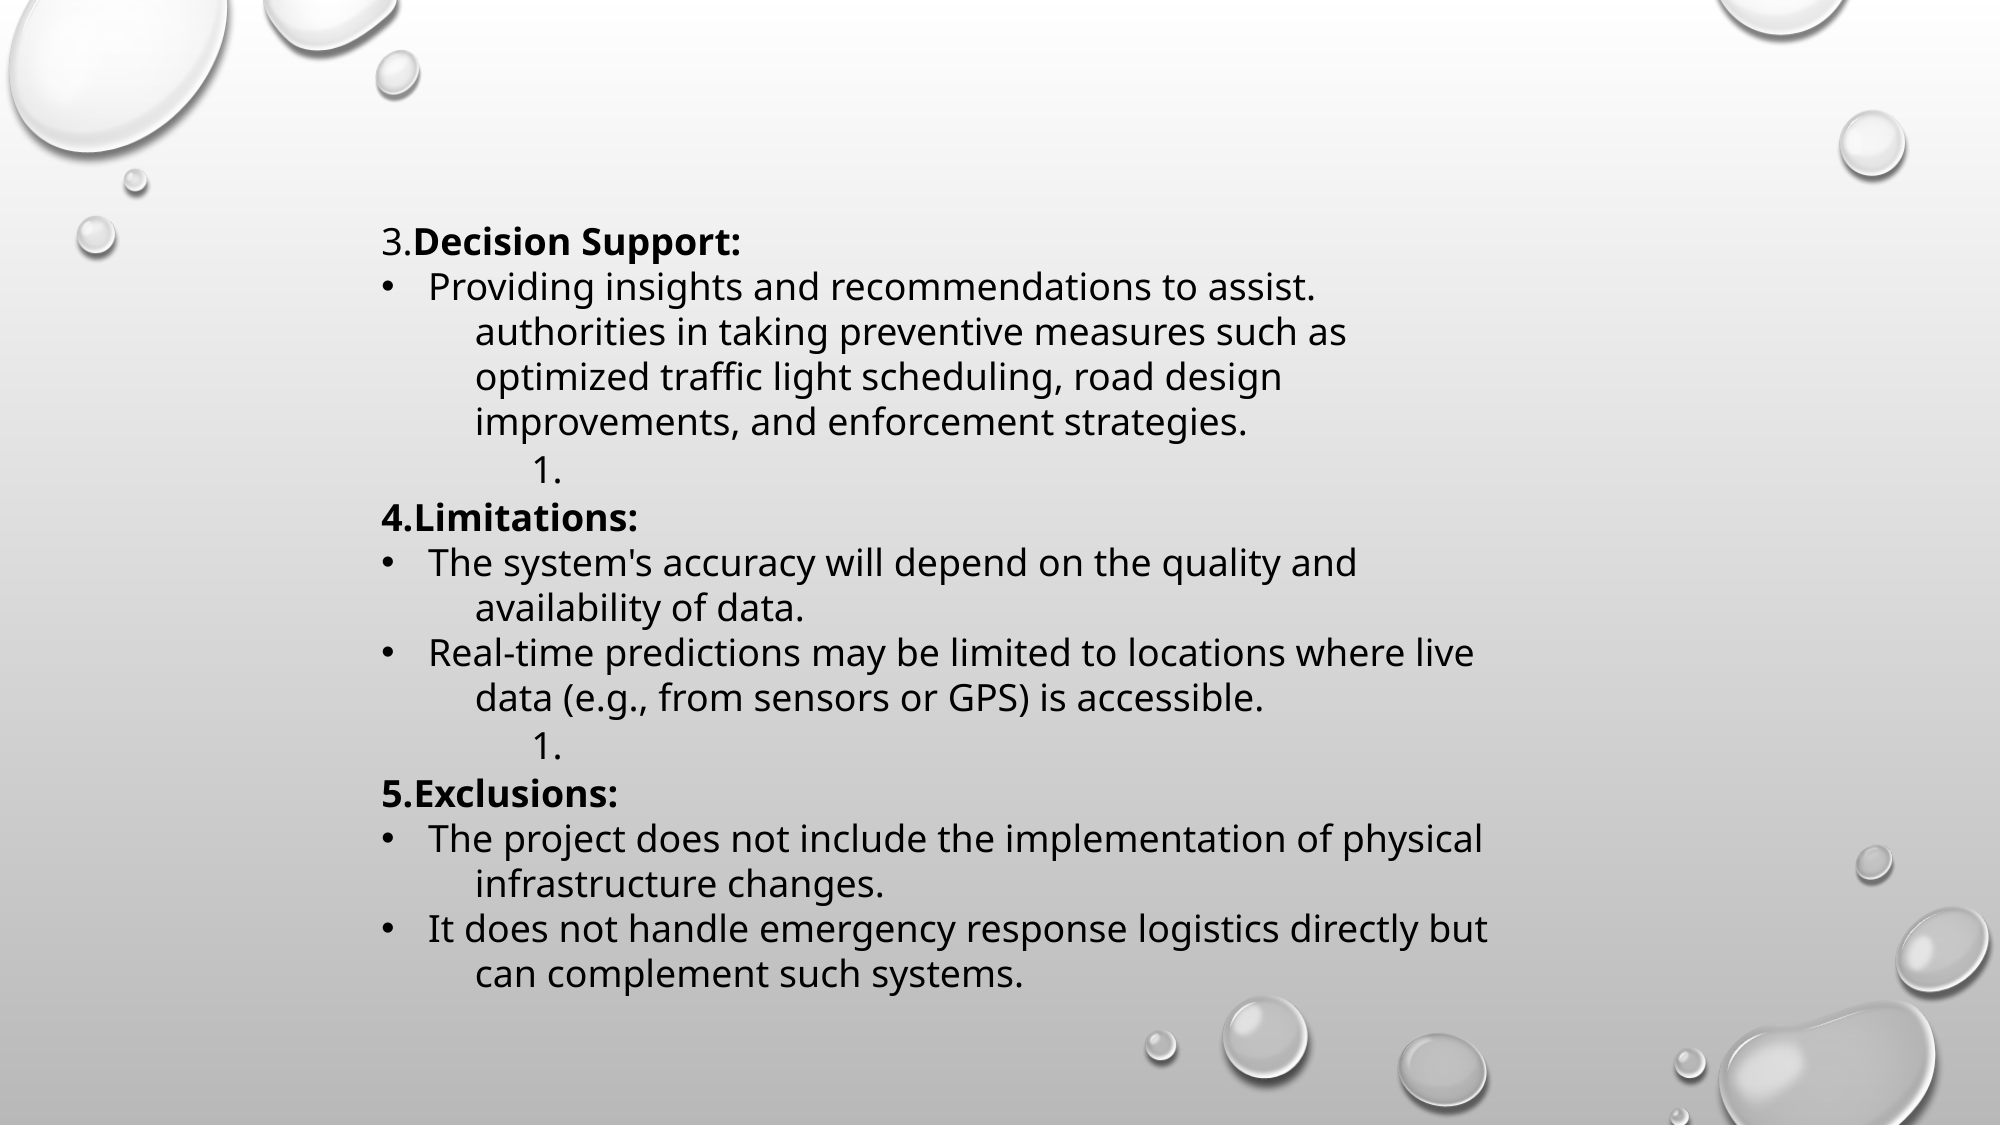

3.Decision Support:
Providing insights and recommendations to assist. authorities in taking preventive measures such as optimized traffic light scheduling, road design improvements, and enforcement strategies.
4.Limitations:
The system's accuracy will depend on the quality and availability of data.
Real-time predictions may be limited to locations where live data (e.g., from sensors or GPS) is accessible.
5.Exclusions:
The project does not include the implementation of physical infrastructure changes.
It does not handle emergency response logistics directly but can complement such systems.